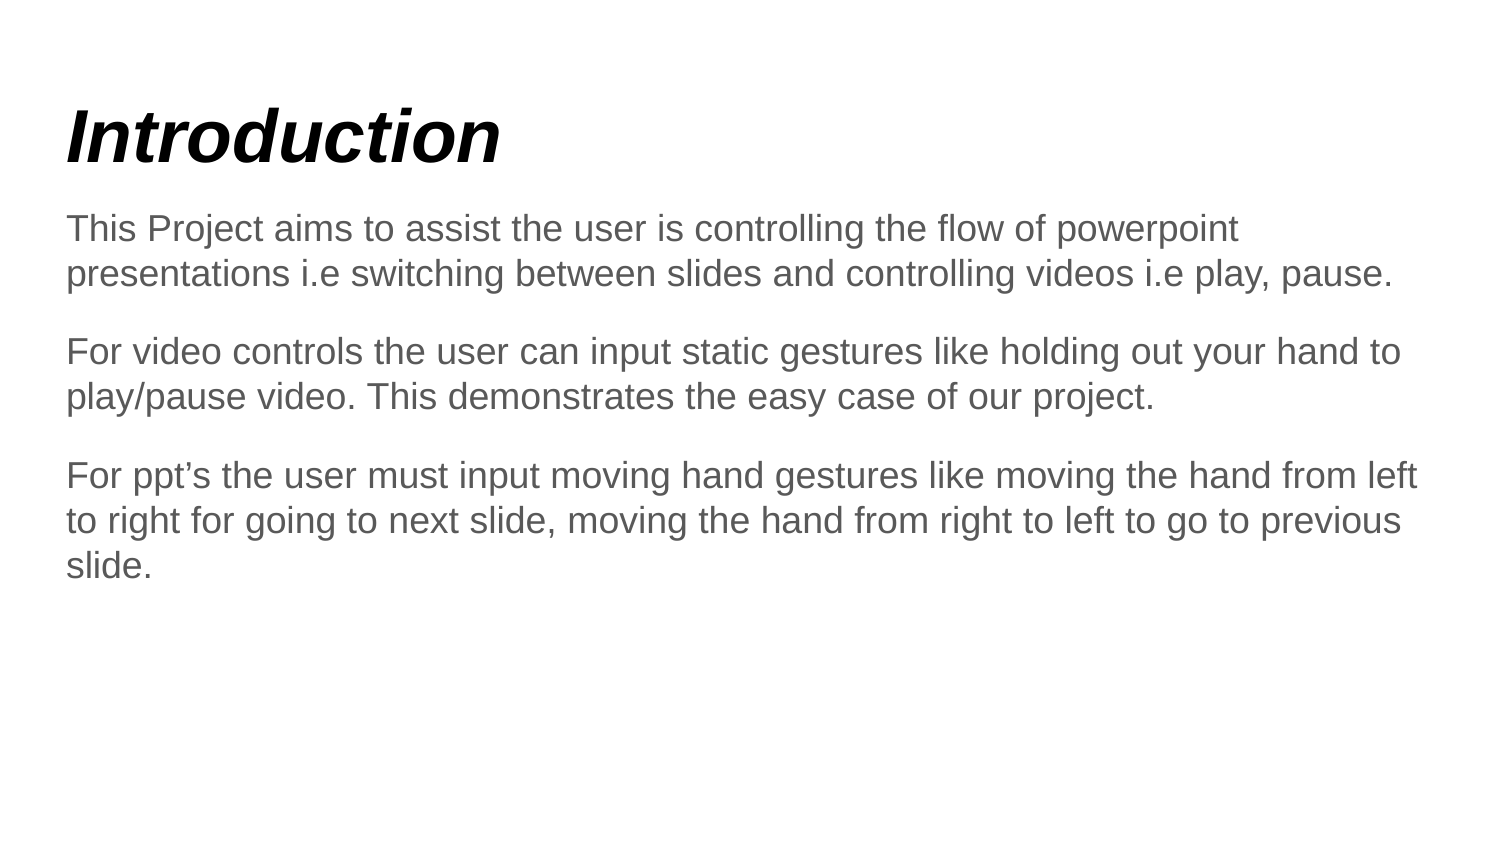

# Introduction
This Project aims to assist the user is controlling the flow of powerpoint presentations i.e switching between slides and controlling videos i.e play, pause.
For video controls the user can input static gestures like holding out your hand to play/pause video. This demonstrates the easy case of our project.
For ppt’s the user must input moving hand gestures like moving the hand from left to right for going to next slide, moving the hand from right to left to go to previous slide.